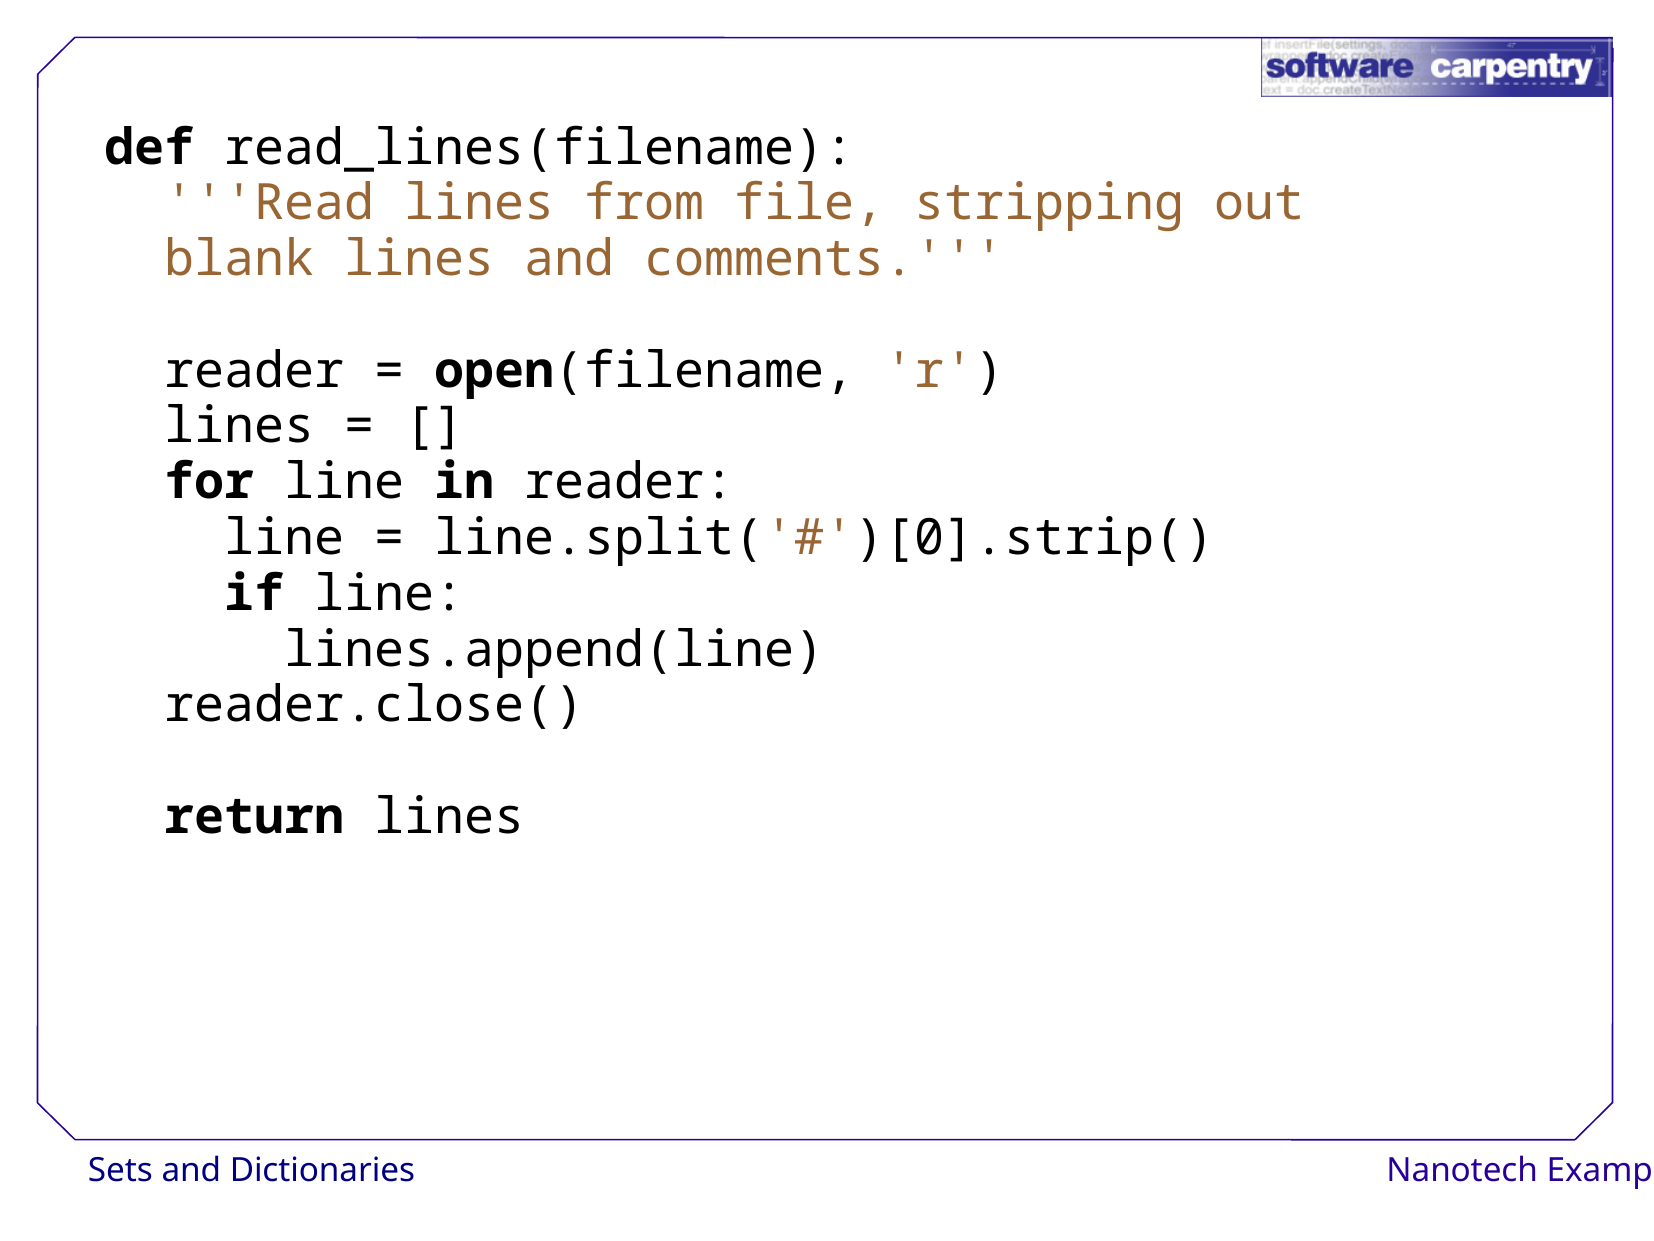

def read_lines(filename):
 '''Read lines from file, stripping out
 blank lines and comments.'''
 reader = open(filename, 'r')
 lines = []
 for line in reader:
 line = line.split('#')[0].strip()
 if line:
 lines.append(line)
 reader.close()
 return lines